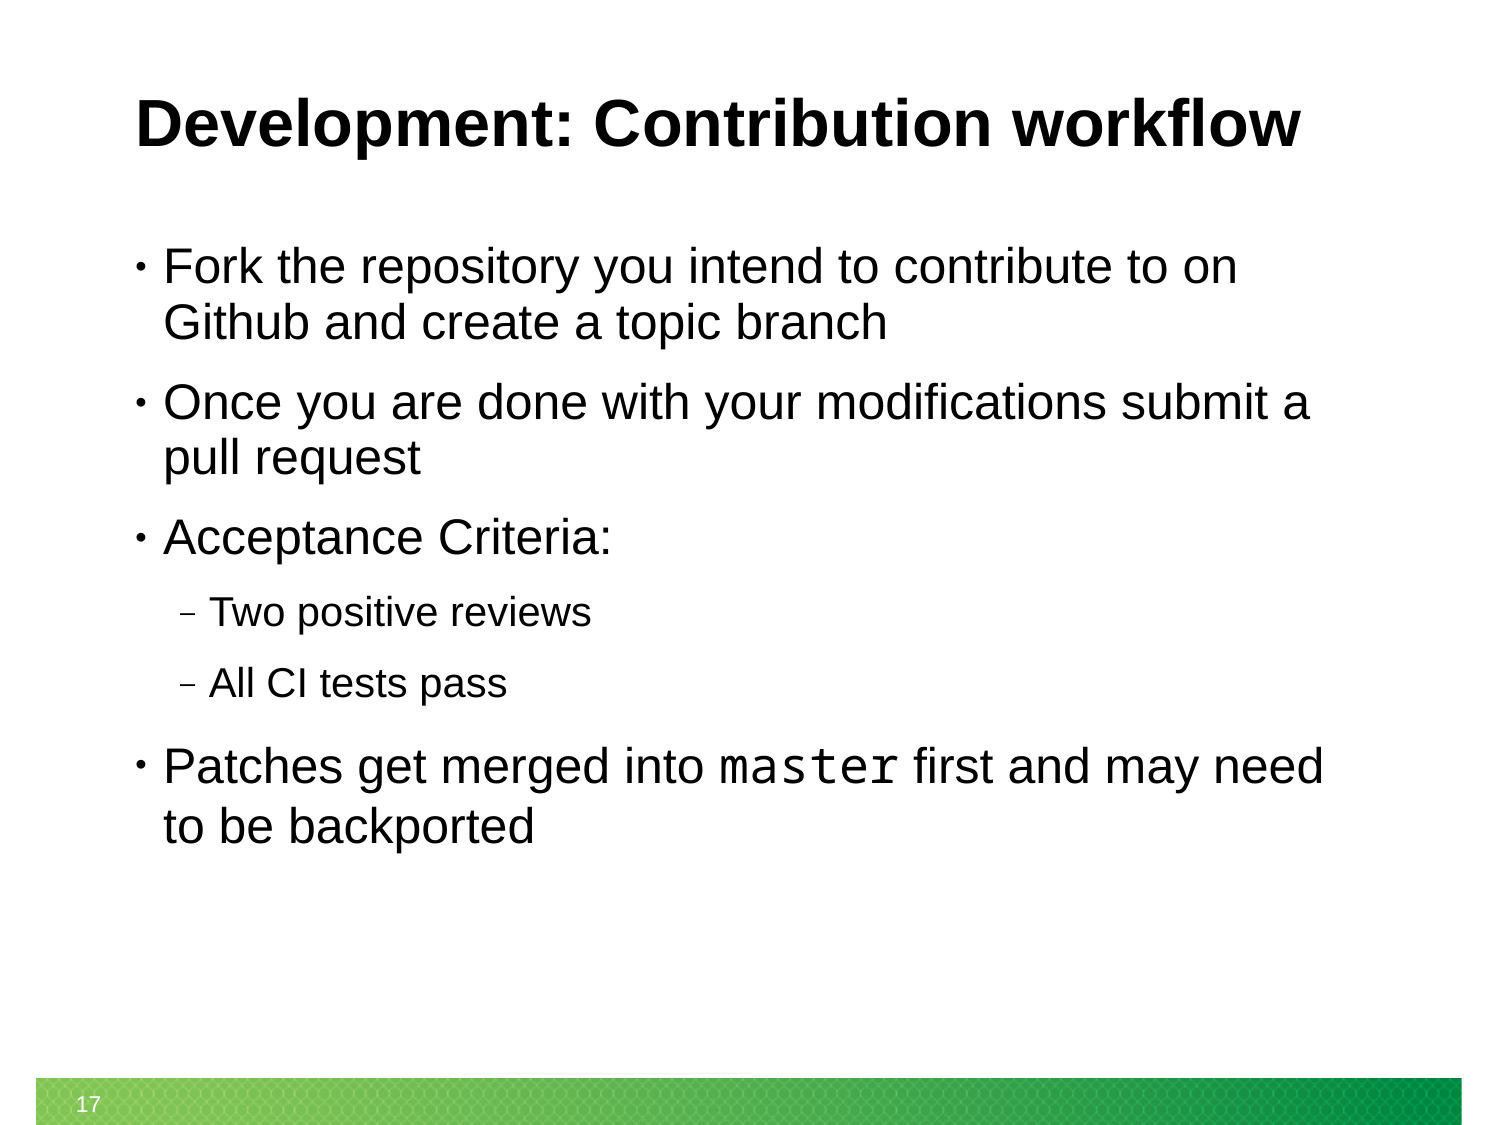

# Development: Contribution workflow
Fork the repository you intend to contribute to on Github and create a topic branch
Once you are done with your modifications submit a pull request
Acceptance Criteria:
Two positive reviews
All CI tests pass
Patches get merged into master first and may need to be backported